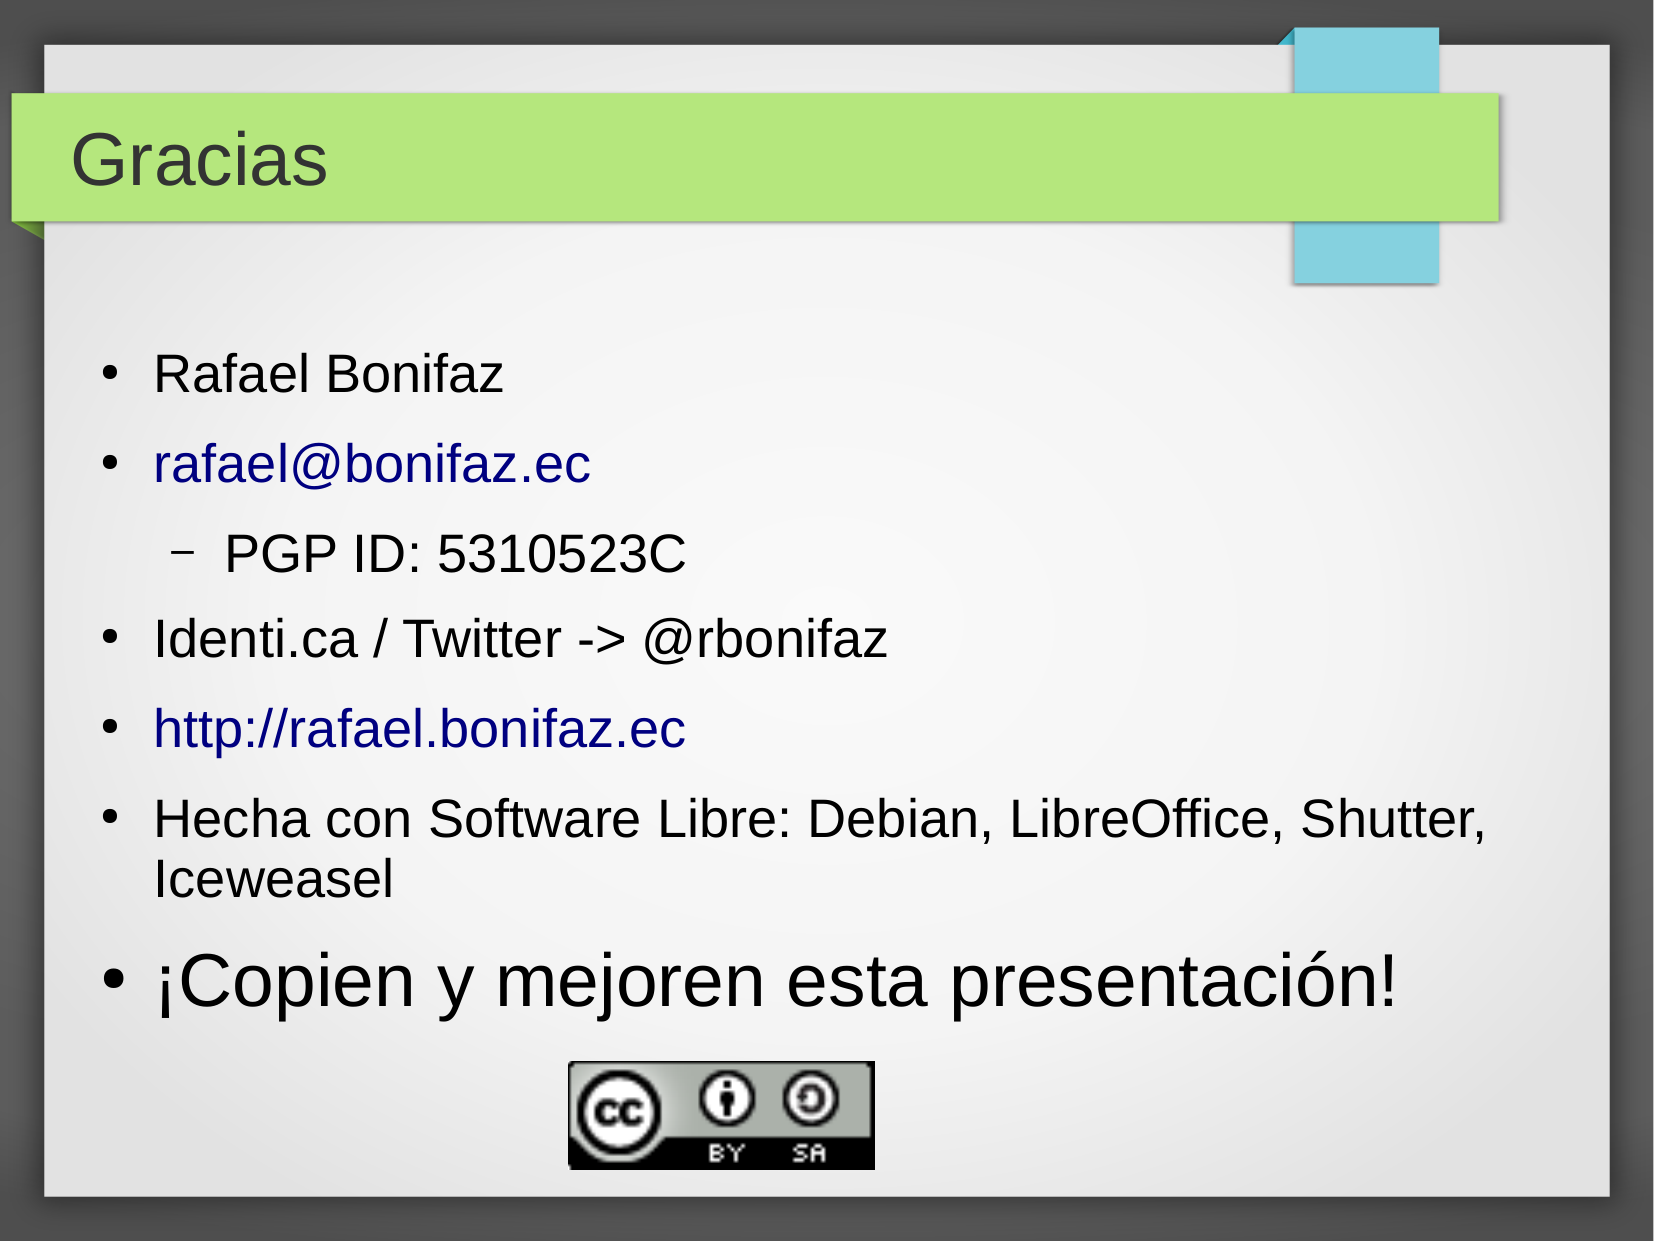

# Gracias
Rafael Bonifaz
rafael@bonifaz.ec
PGP ID: 5310523C
Identi.ca / Twitter -> @rbonifaz
http://rafael.bonifaz.ec
Hecha con Software Libre: Debian, LibreOffice, Shutter, Iceweasel
¡Copien y mejoren esta presentación!